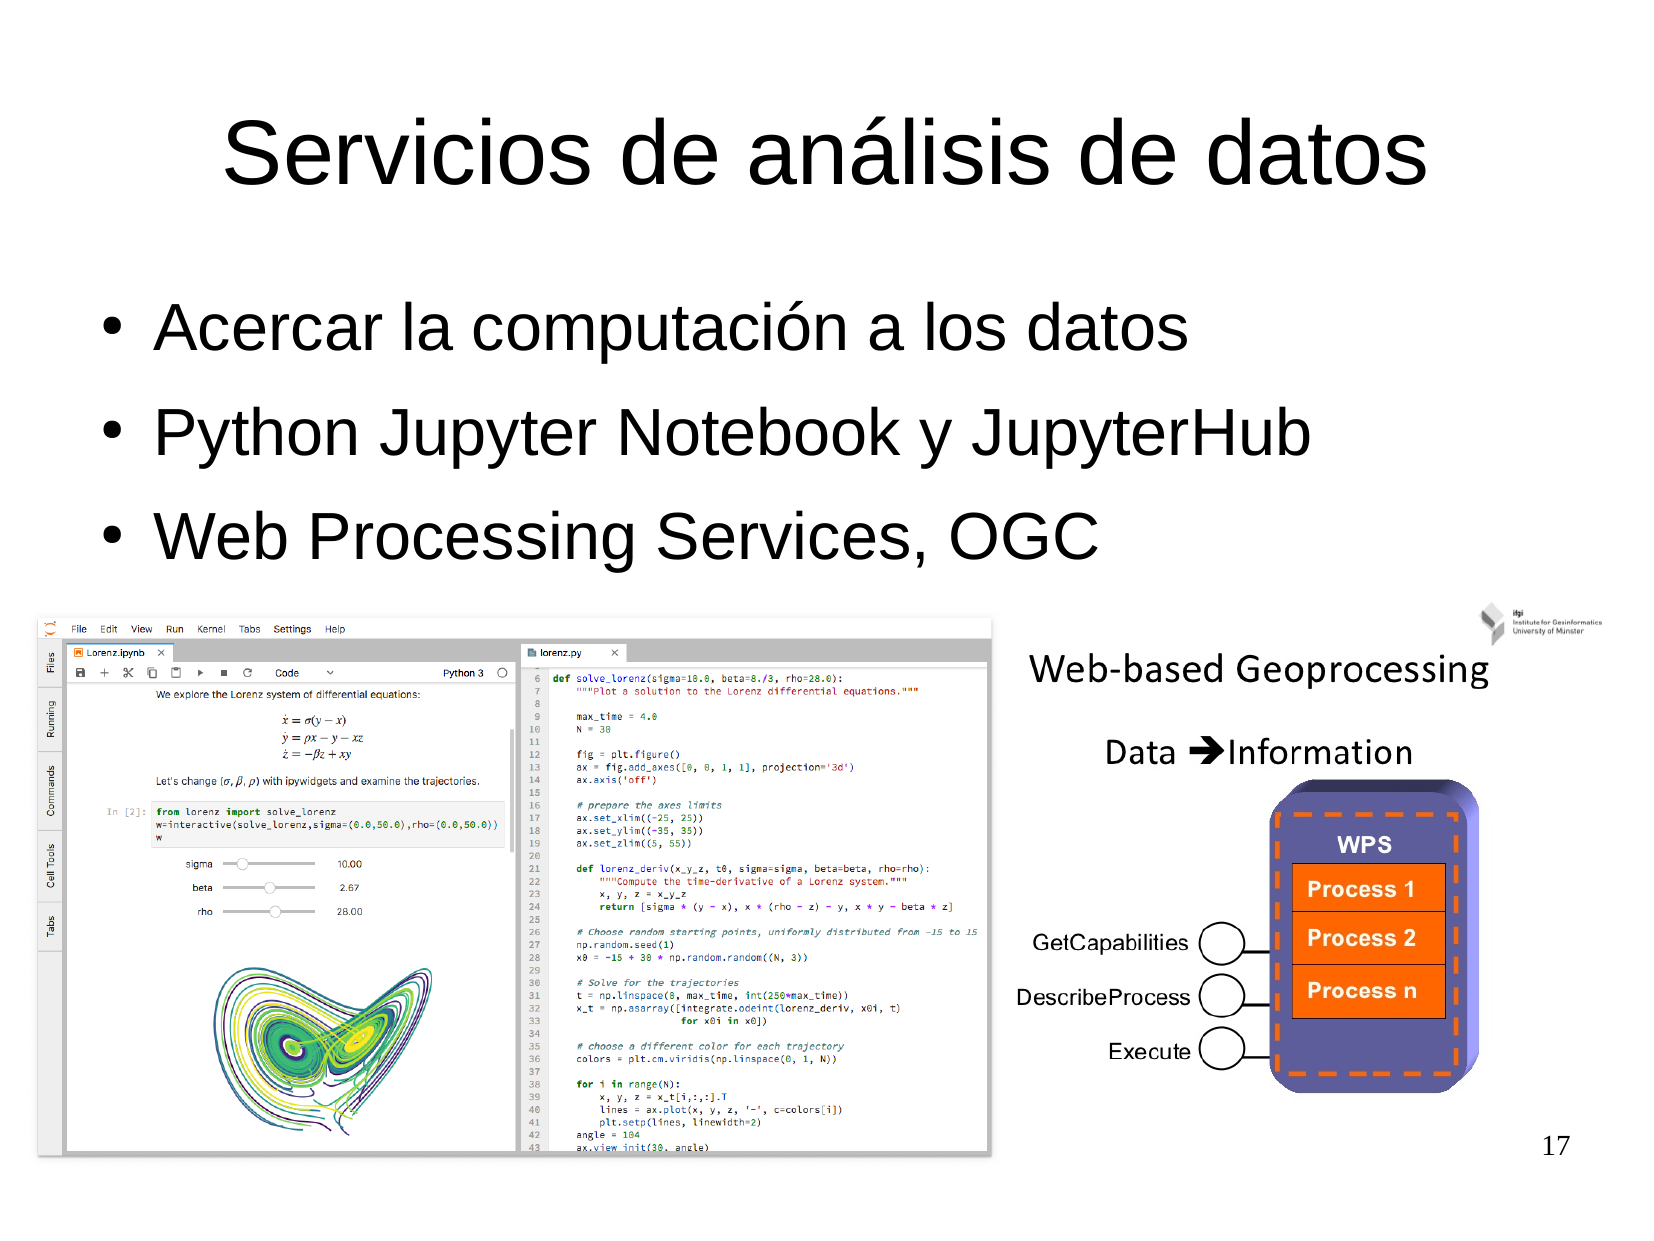

# Servicios de análisis de datos
Acercar la computación a los datos
Python Jupyter Notebook y JupyterHub
Web Processing Services, OGC
17